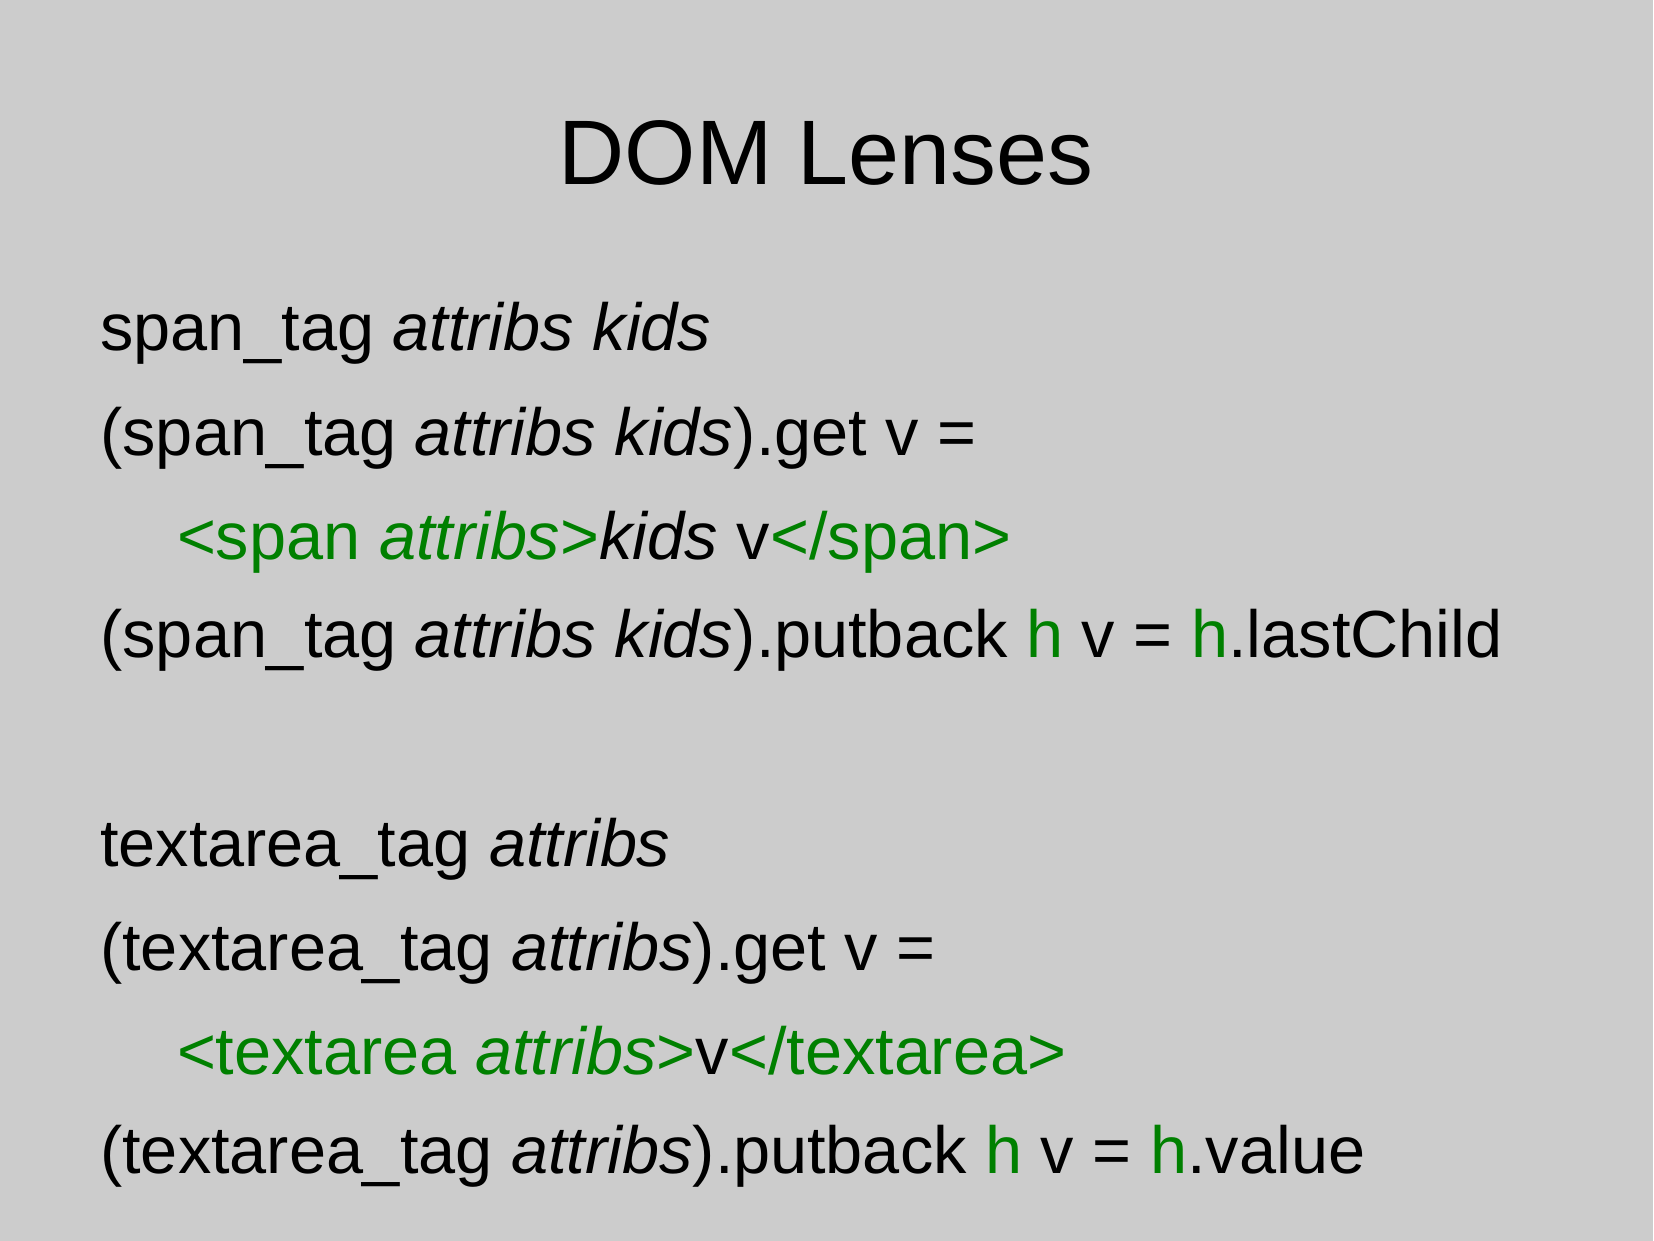

# DOM Lenses
span_tag attribs kids
(span_tag attribs kids).get v =
<span attribs>kids v</span>
(span_tag attribs kids).putback h v = h.lastChild
textarea_tag attribs
(textarea_tag attribs).get v =
<textarea attribs>v</textarea>
(textarea_tag attribs).putback h v = h.value